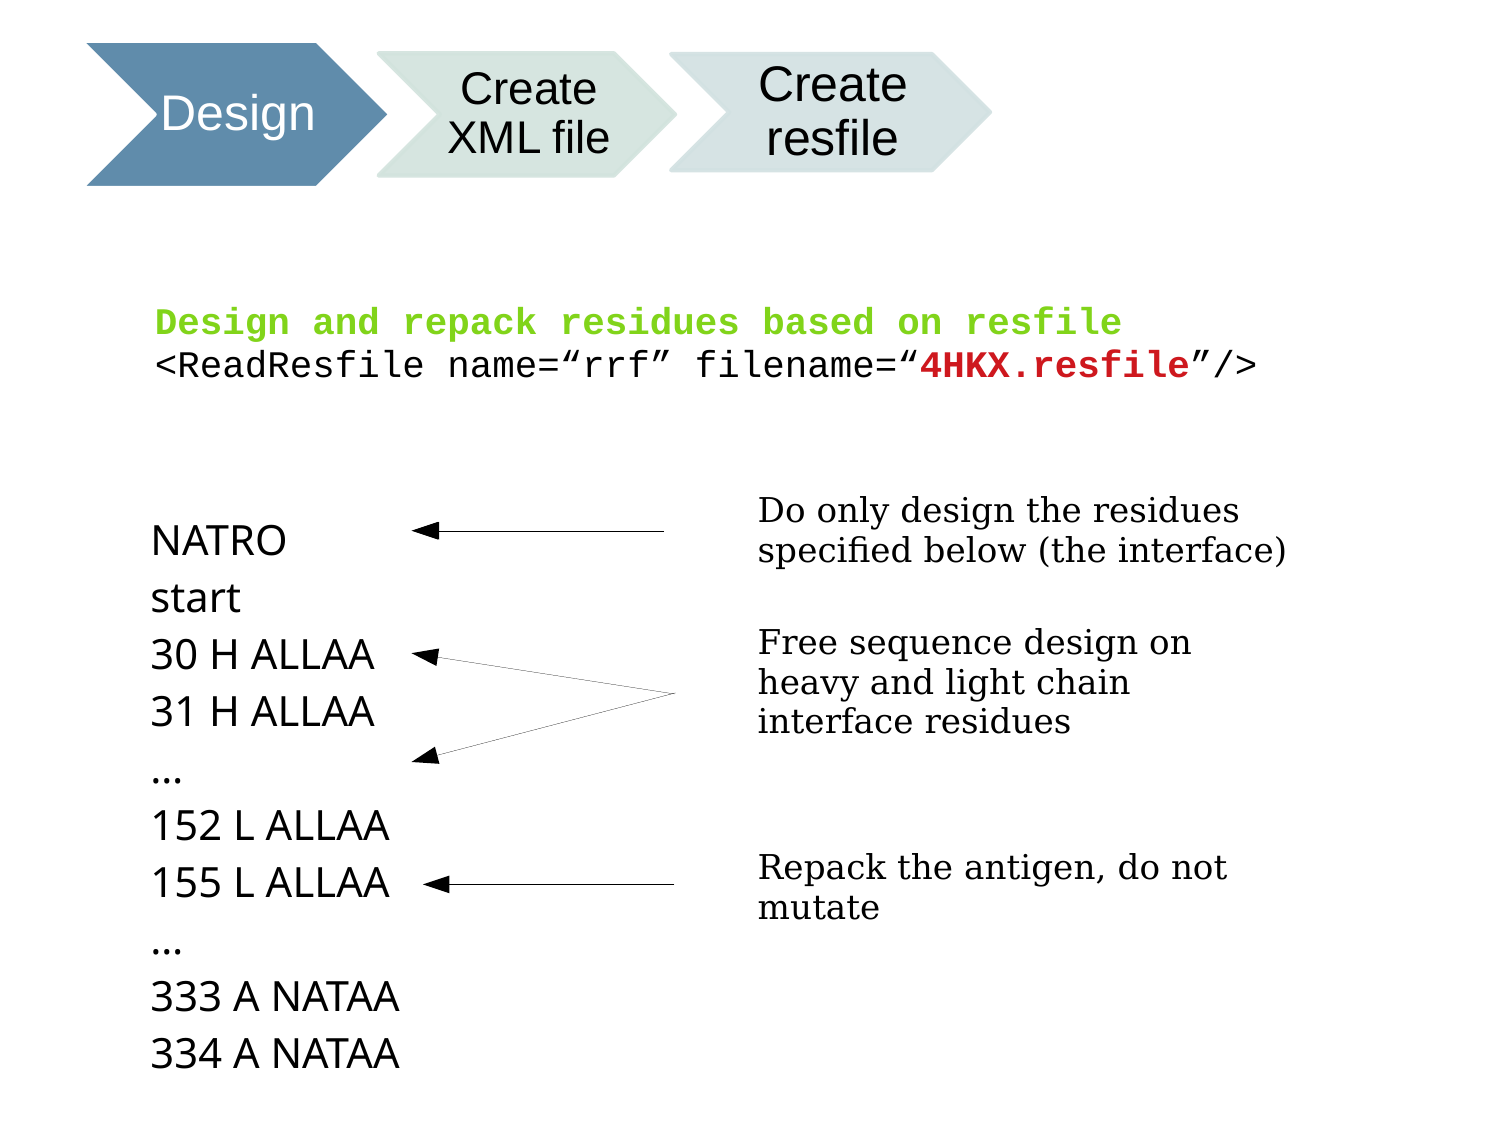

Design
Create XML file
Create resfile
Design and repack residues based on resfile
<ReadResfile name=“rrf” filename=“4HKX.resfile”/>
Do only design the residues specified below (the interface)
NATRO
start
30 H ALLAA
31 H ALLAA
…
152 L ALLAA
155 L ALLAA
…
333 A NATAA
334 A NATAA
Free sequence design on heavy and light chain interface residues
Repack the antigen, do not mutate